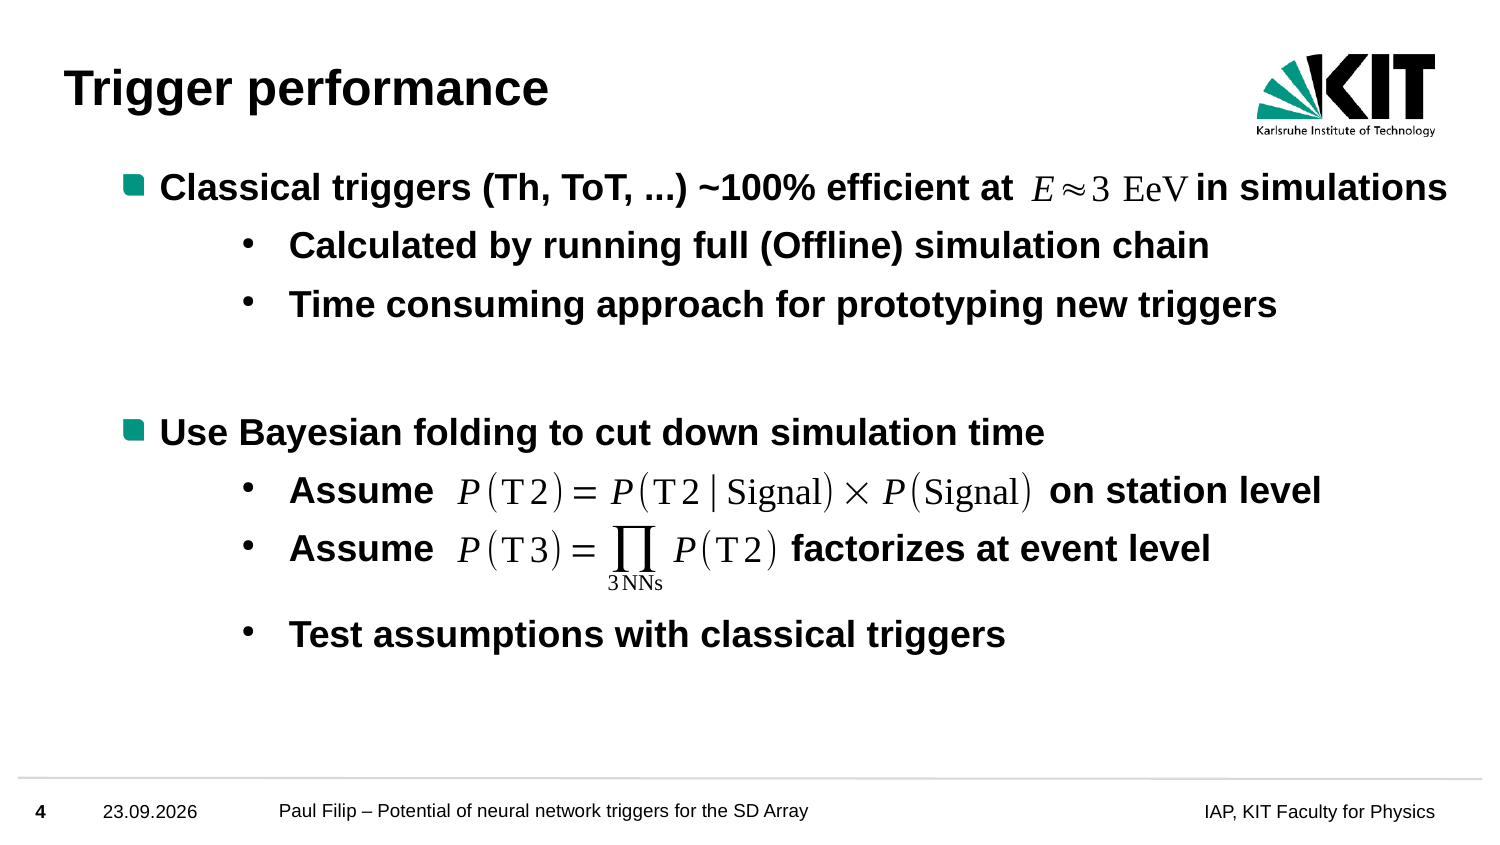

Trigger performance
# Classical triggers (Th, ToT, ...) ~100% efficient at	 in simulations
Calculated by running full (Offline) simulation chain
Time consuming approach for prototyping new triggers
Use Bayesian folding to cut down simulation time
Assume					 on station level
Assume 		 factorizes at event level
Test assumptions with classical triggers
4